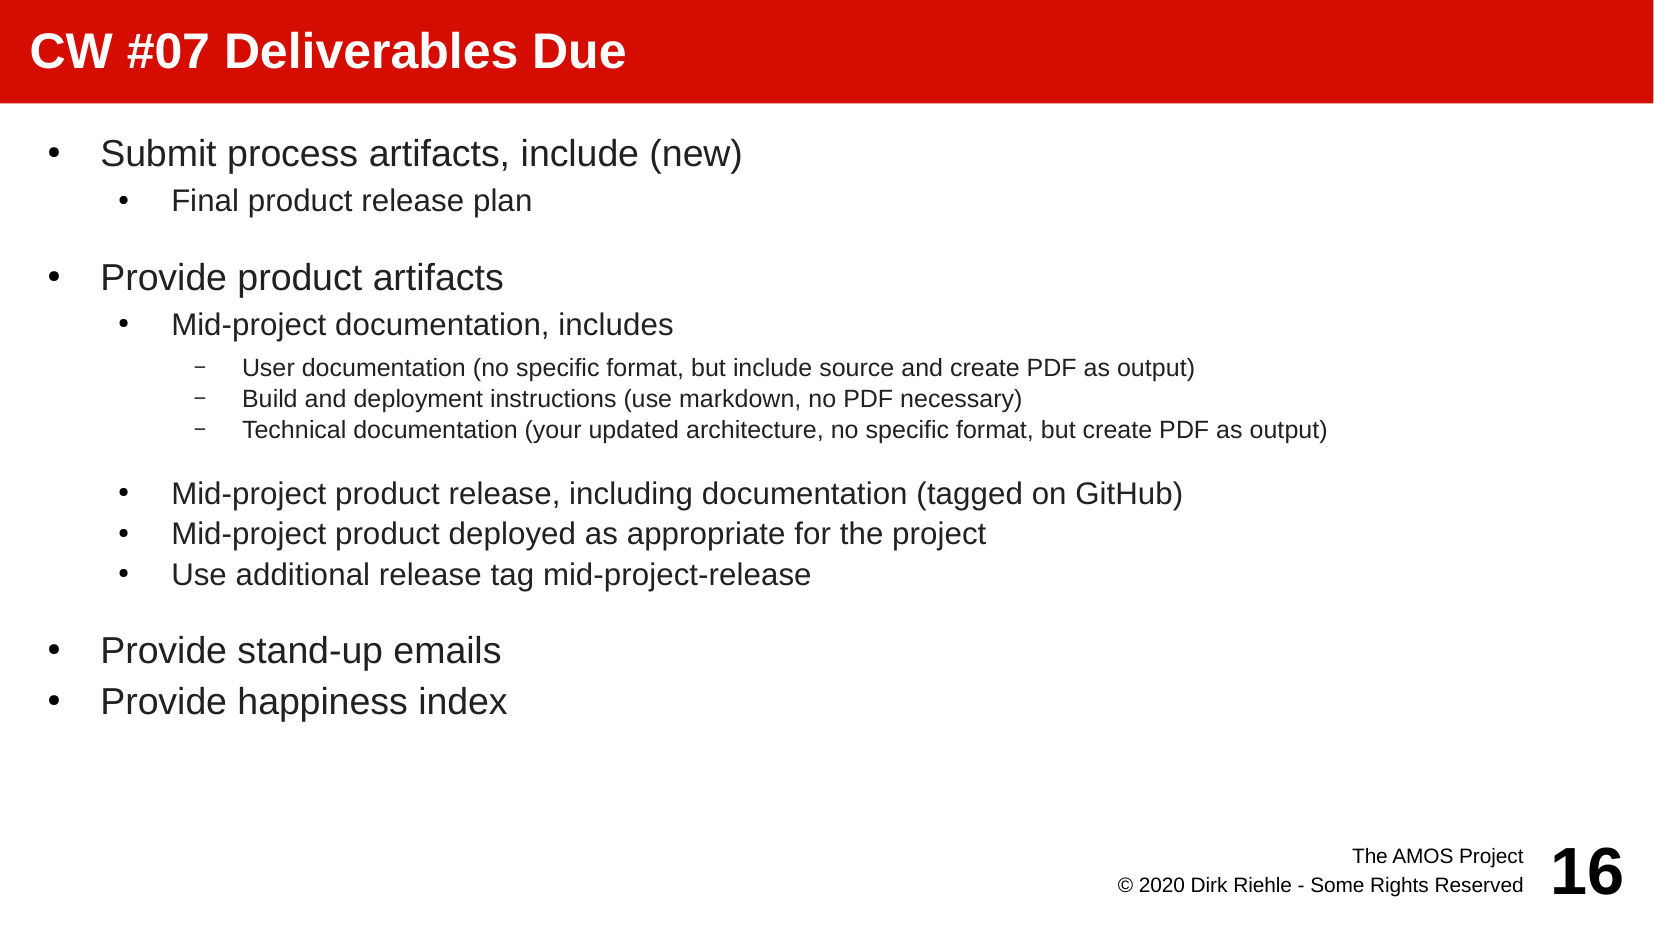

# CW #07 Deliverables Due
Submit process artifacts, include (new)
Final product release plan
Provide product artifacts
Mid-project documentation, includes
User documentation (no specific format, but include source and create PDF as output)
Build and deployment instructions (use markdown, no PDF necessary)
Technical documentation (your updated architecture, no specific format, but create PDF as output)
Mid-project product release, including documentation (tagged on GitHub)
Mid-project product deployed as appropriate for the project
Use additional release tag mid-project-release
Provide stand-up emails
Provide happiness index
The AMOS Project
16
© 2020 Dirk Riehle - Some Rights Reserved